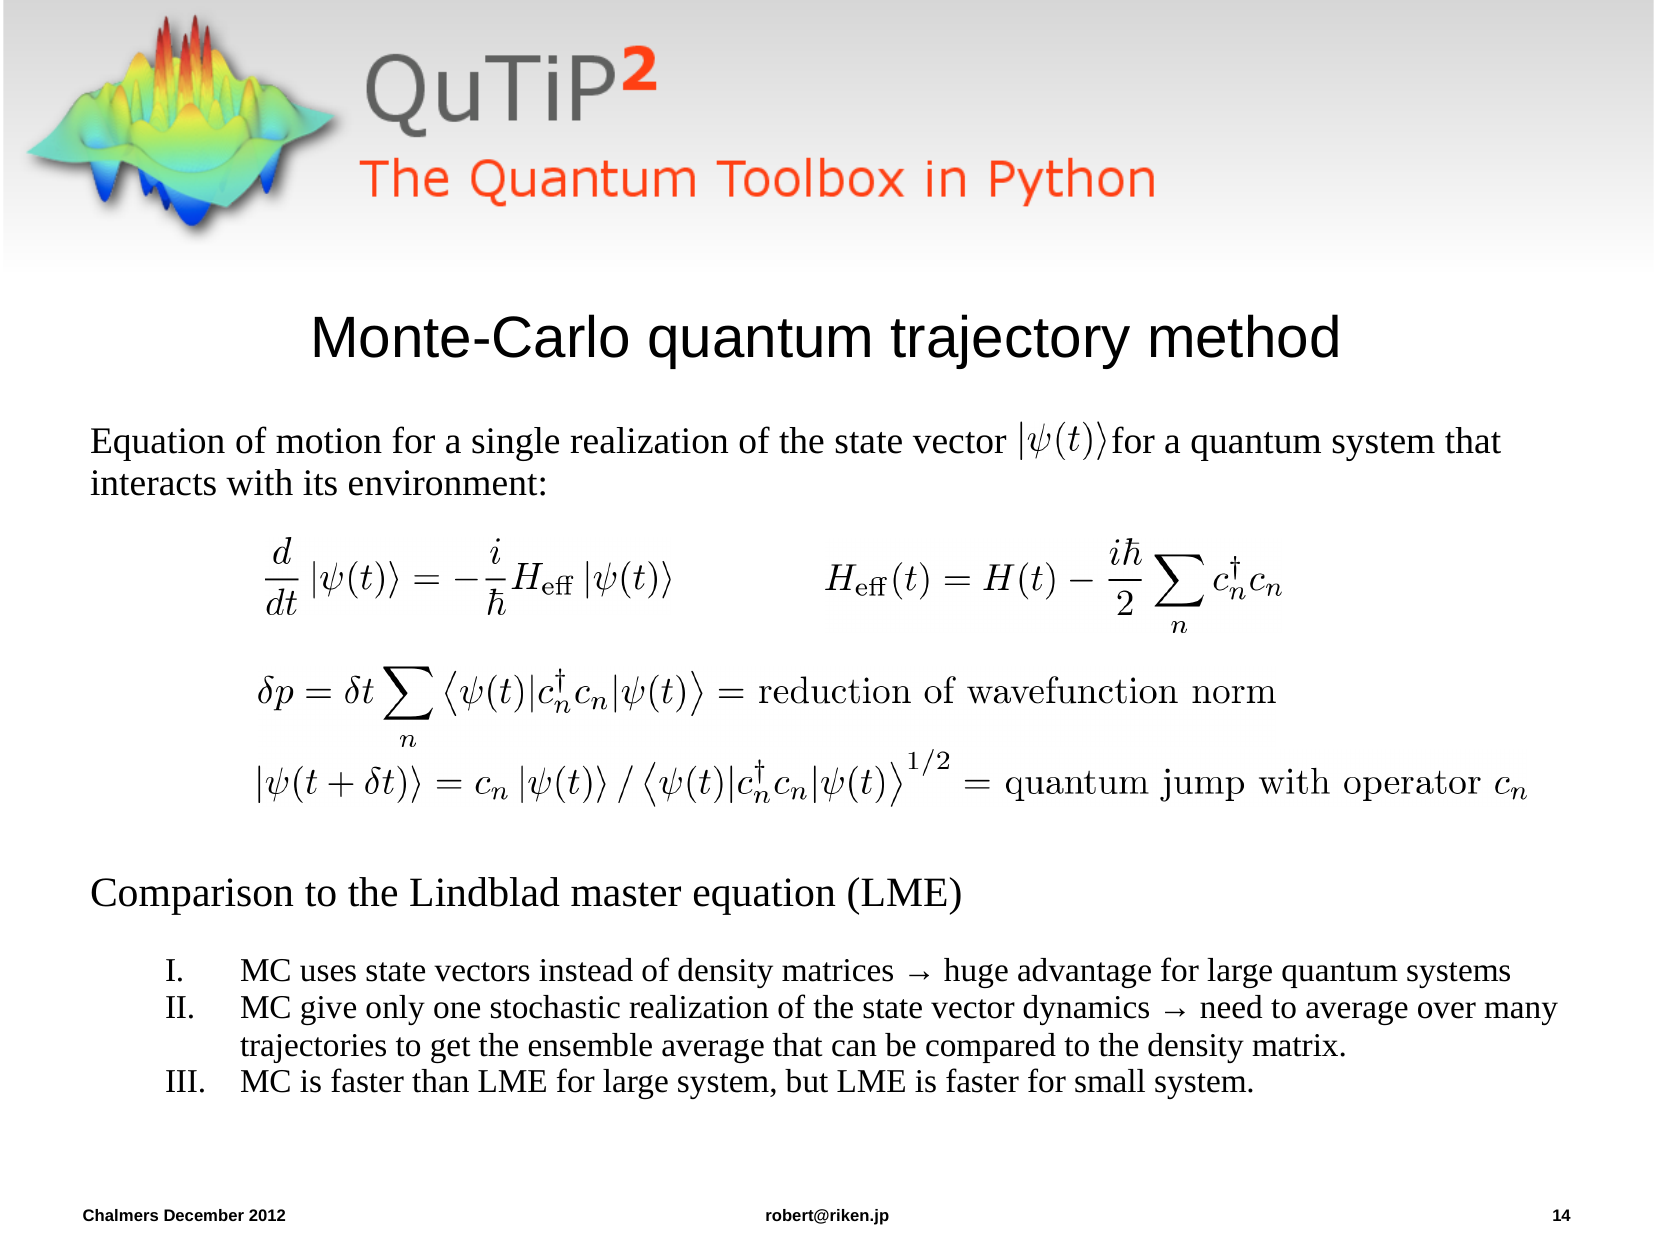

# Monte-Carlo quantum trajectory method
Equation of motion for a single realization of the state vector for a quantum system that interacts with its environment:
Comparison to the Lindblad master equation (LME)
	I.	MC uses state vectors instead of density matrices → huge advantage for large quantum systems
	II.	MC give only one stochastic realization of the state vector dynamics → need to average over many
		trajectories to get the ensemble average that can be compared to the density matrix.
	III.	MC is faster than LME for large system, but LME is faster for small system.
14